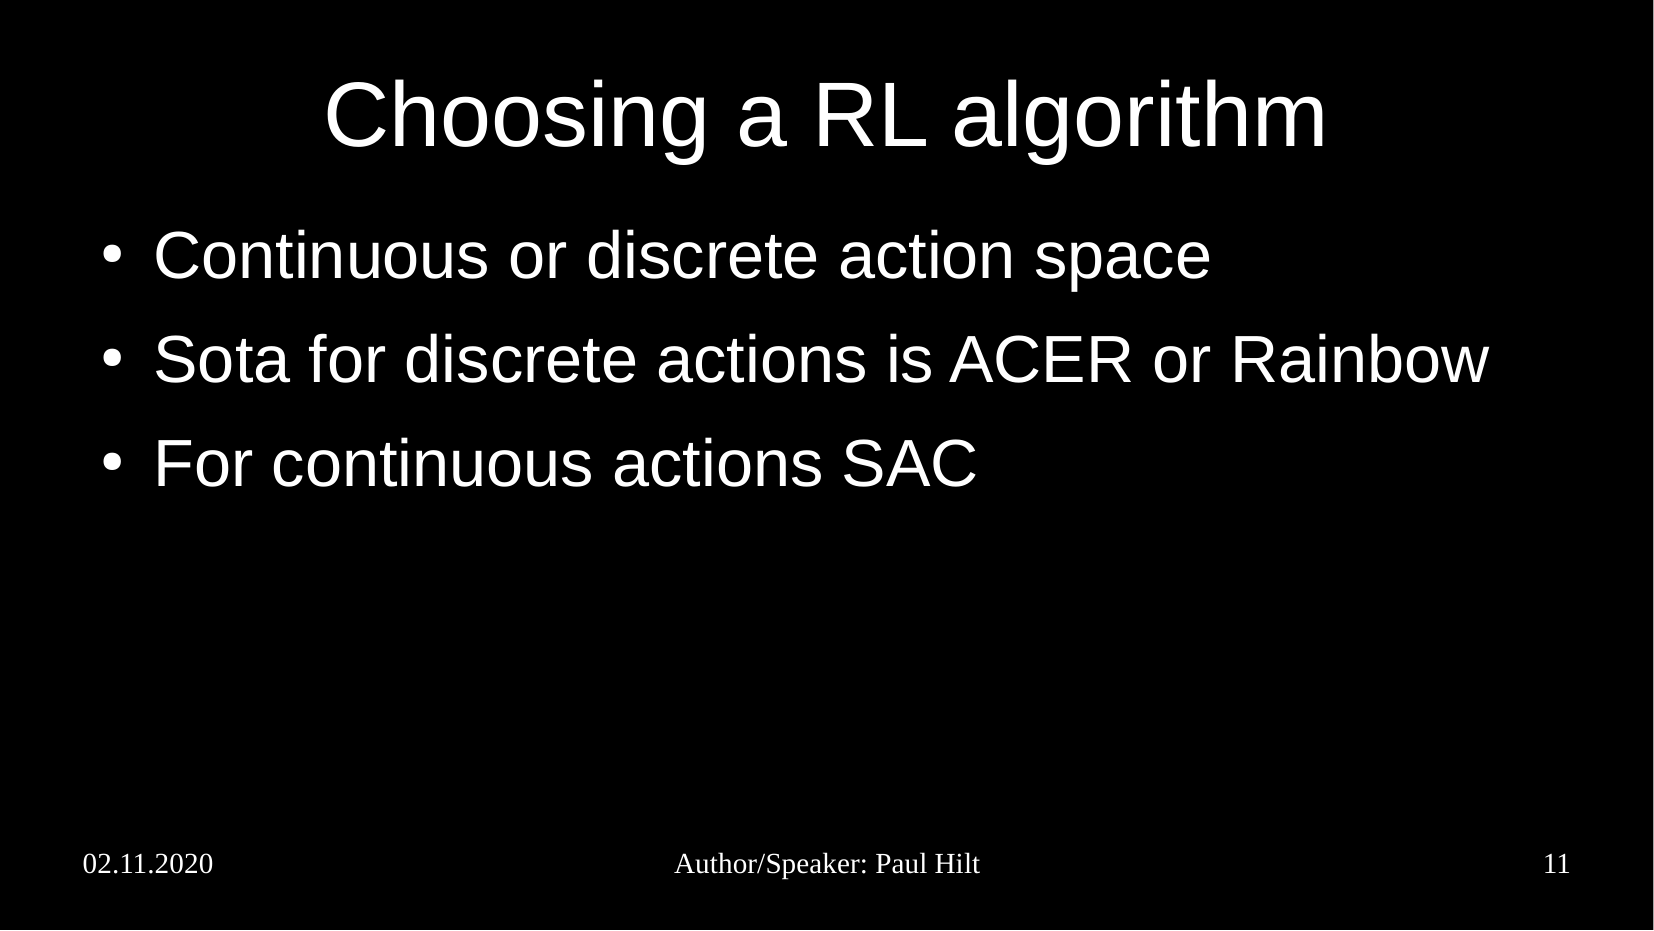

# Choosing a RL algorithm
Continuous or discrete action space
Sota for discrete actions is ACER or Rainbow
For continuous actions SAC
11